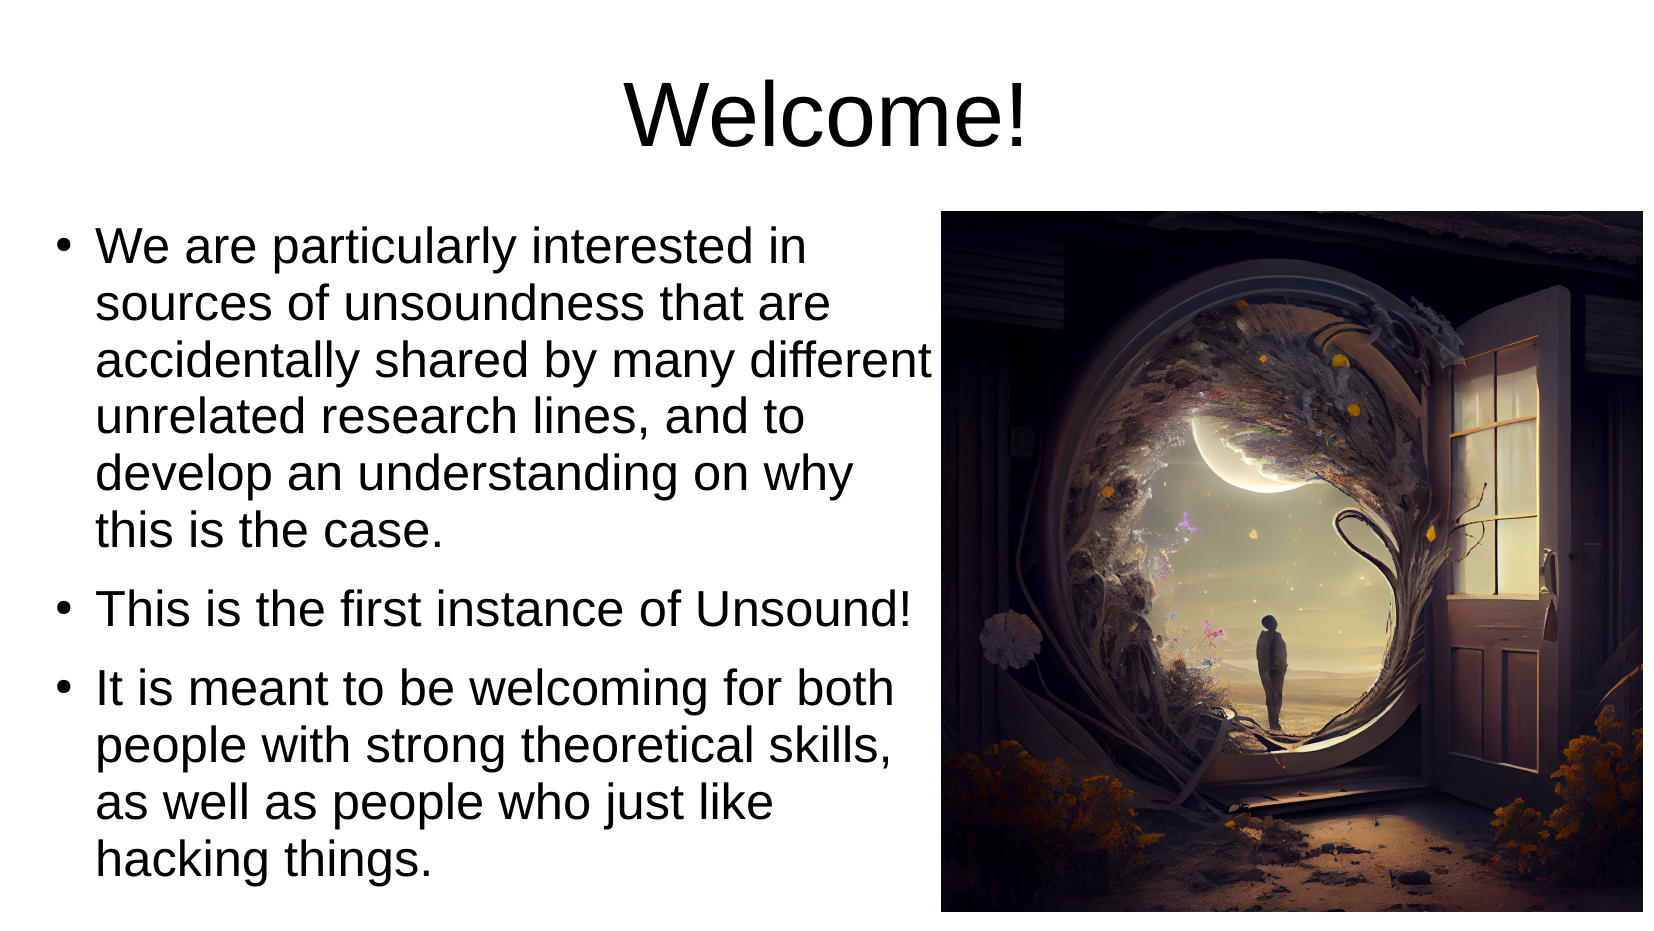

# Welcome!
We are particularly interested in sources of unsoundness that are accidentally shared by many different unrelated research lines, and to develop an understanding on why this is the case.
This is the first instance of Unsound!
It is meant to be welcoming for both people with strong theoretical skills, as well as people who just like hacking things.